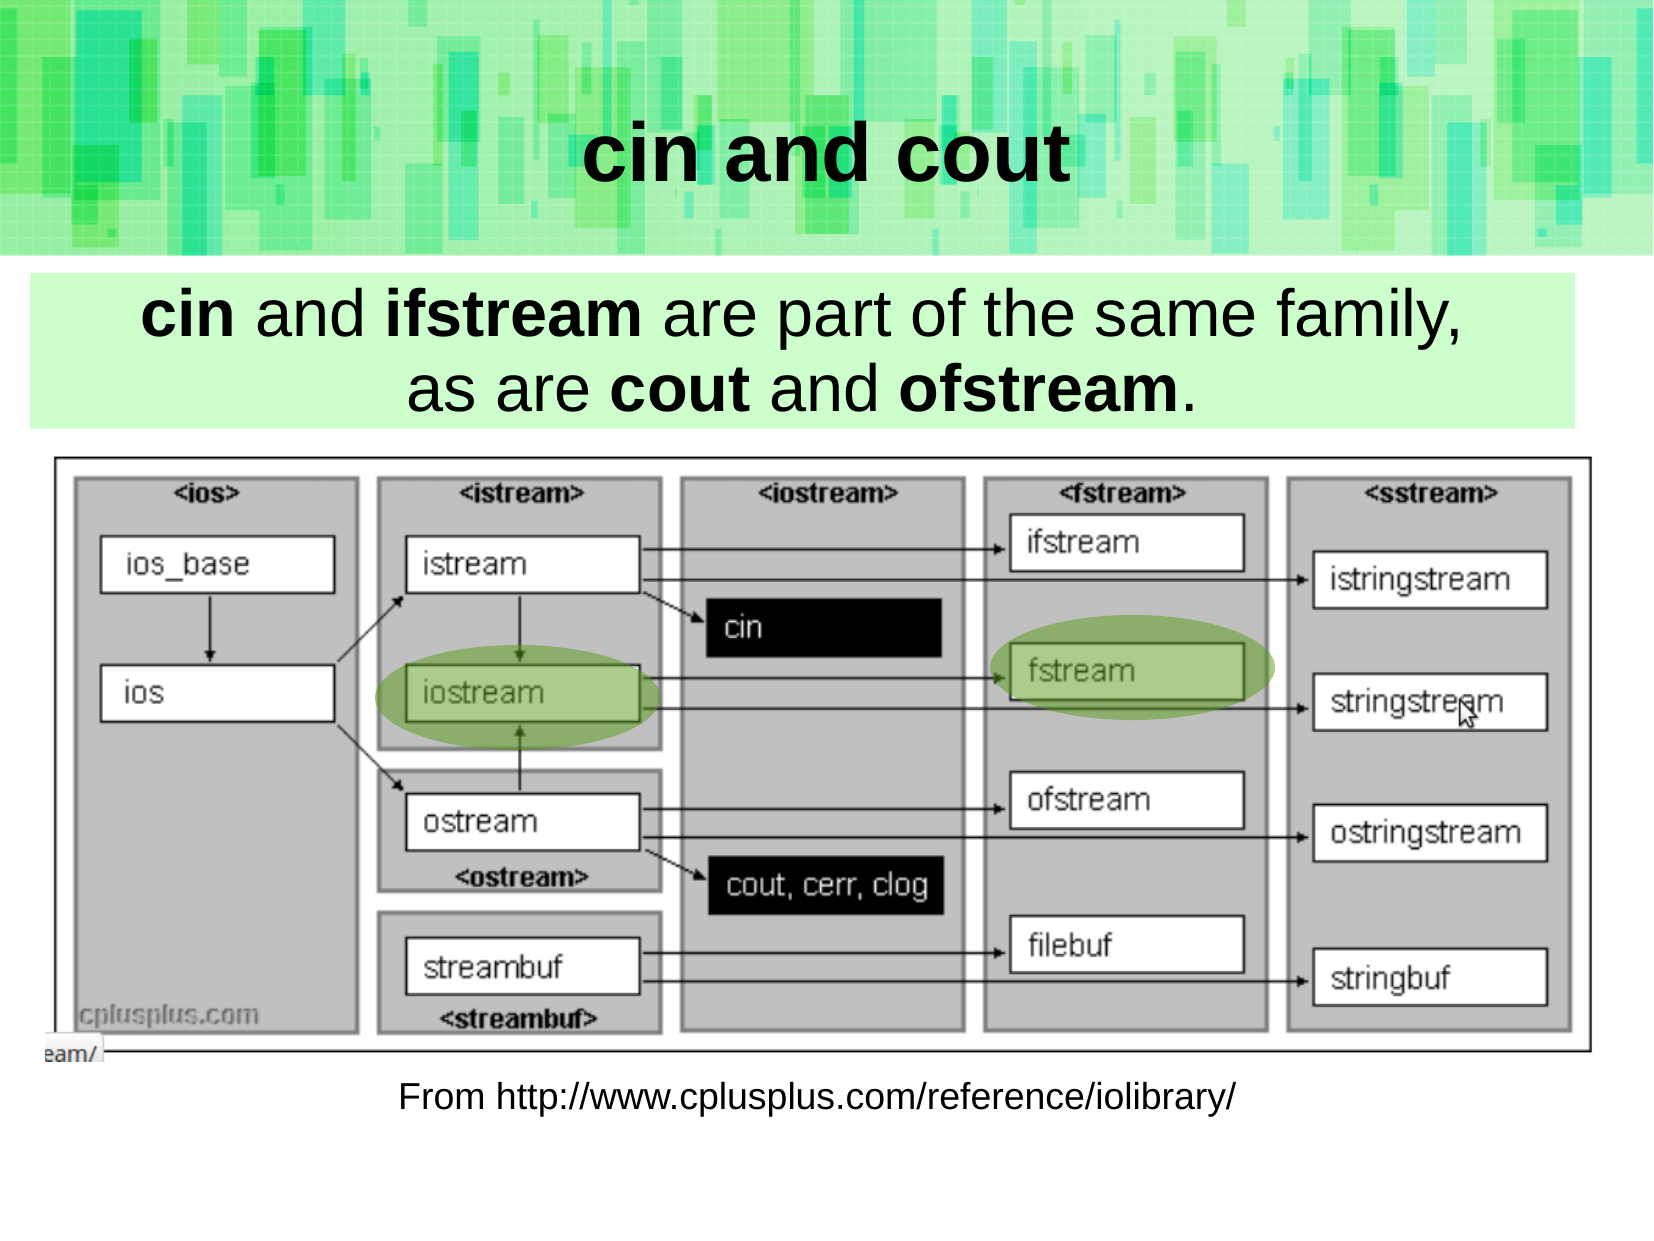

# cin and cout
cin and ifstream are part of the same family,
as are cout and ofstream.
From http://www.cplusplus.com/reference/iolibrary/